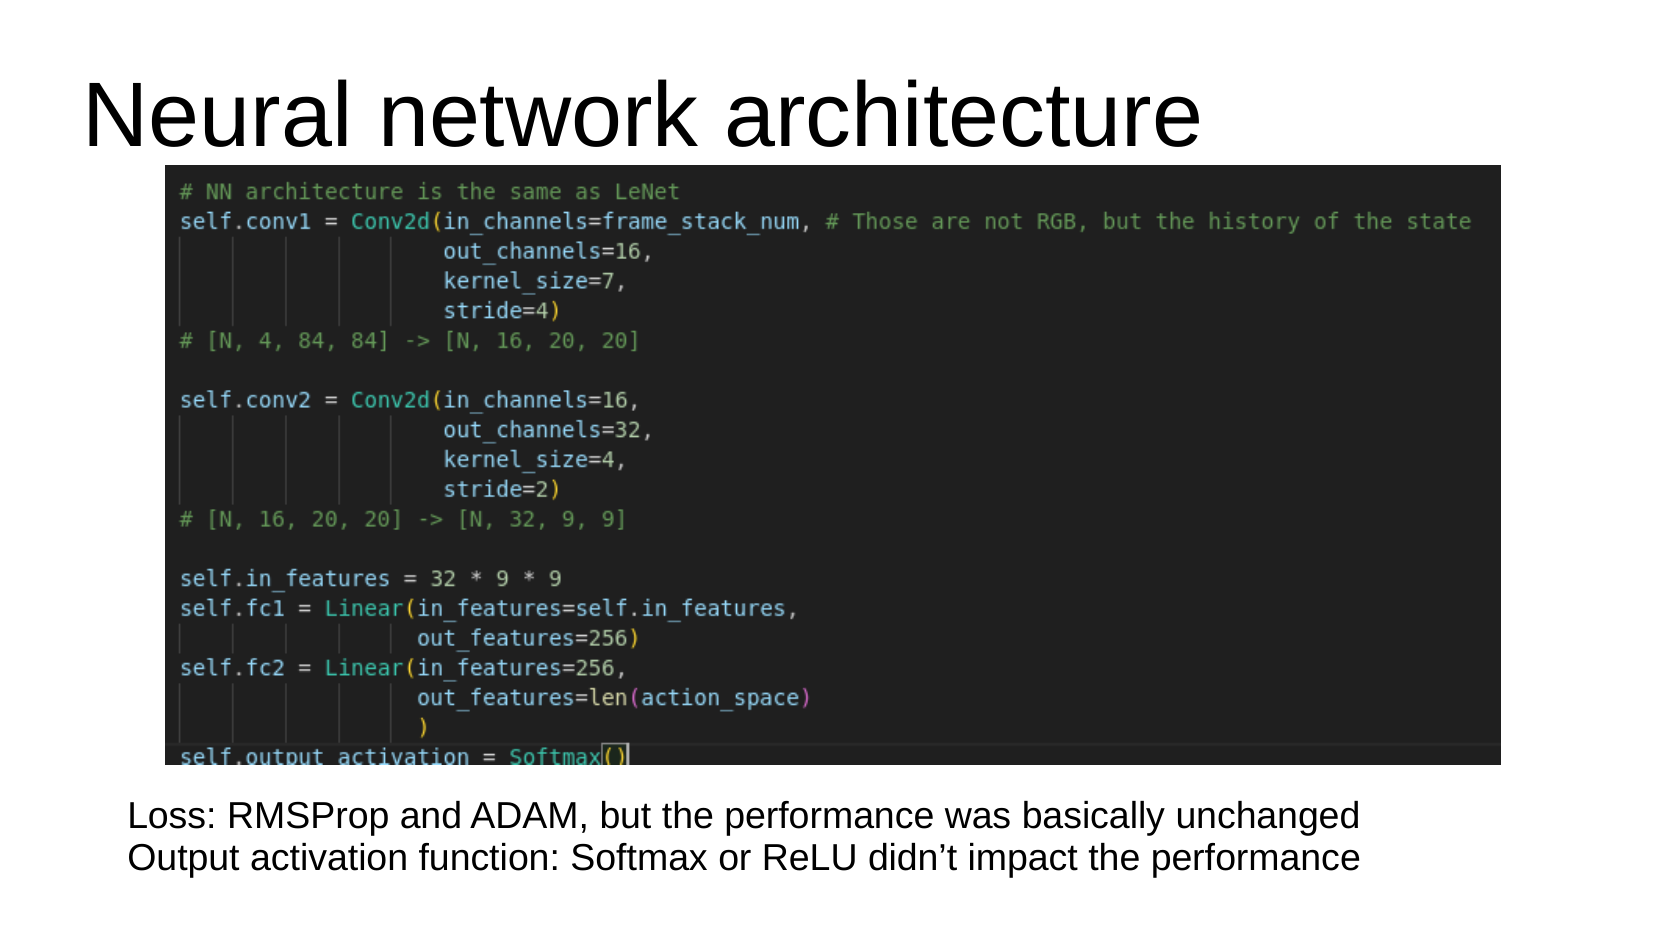

# Neural network architecture
Loss: RMSProp and ADAM, but the performance was basically unchanged
Output activation function: Softmax or ReLU didn’t impact the performance